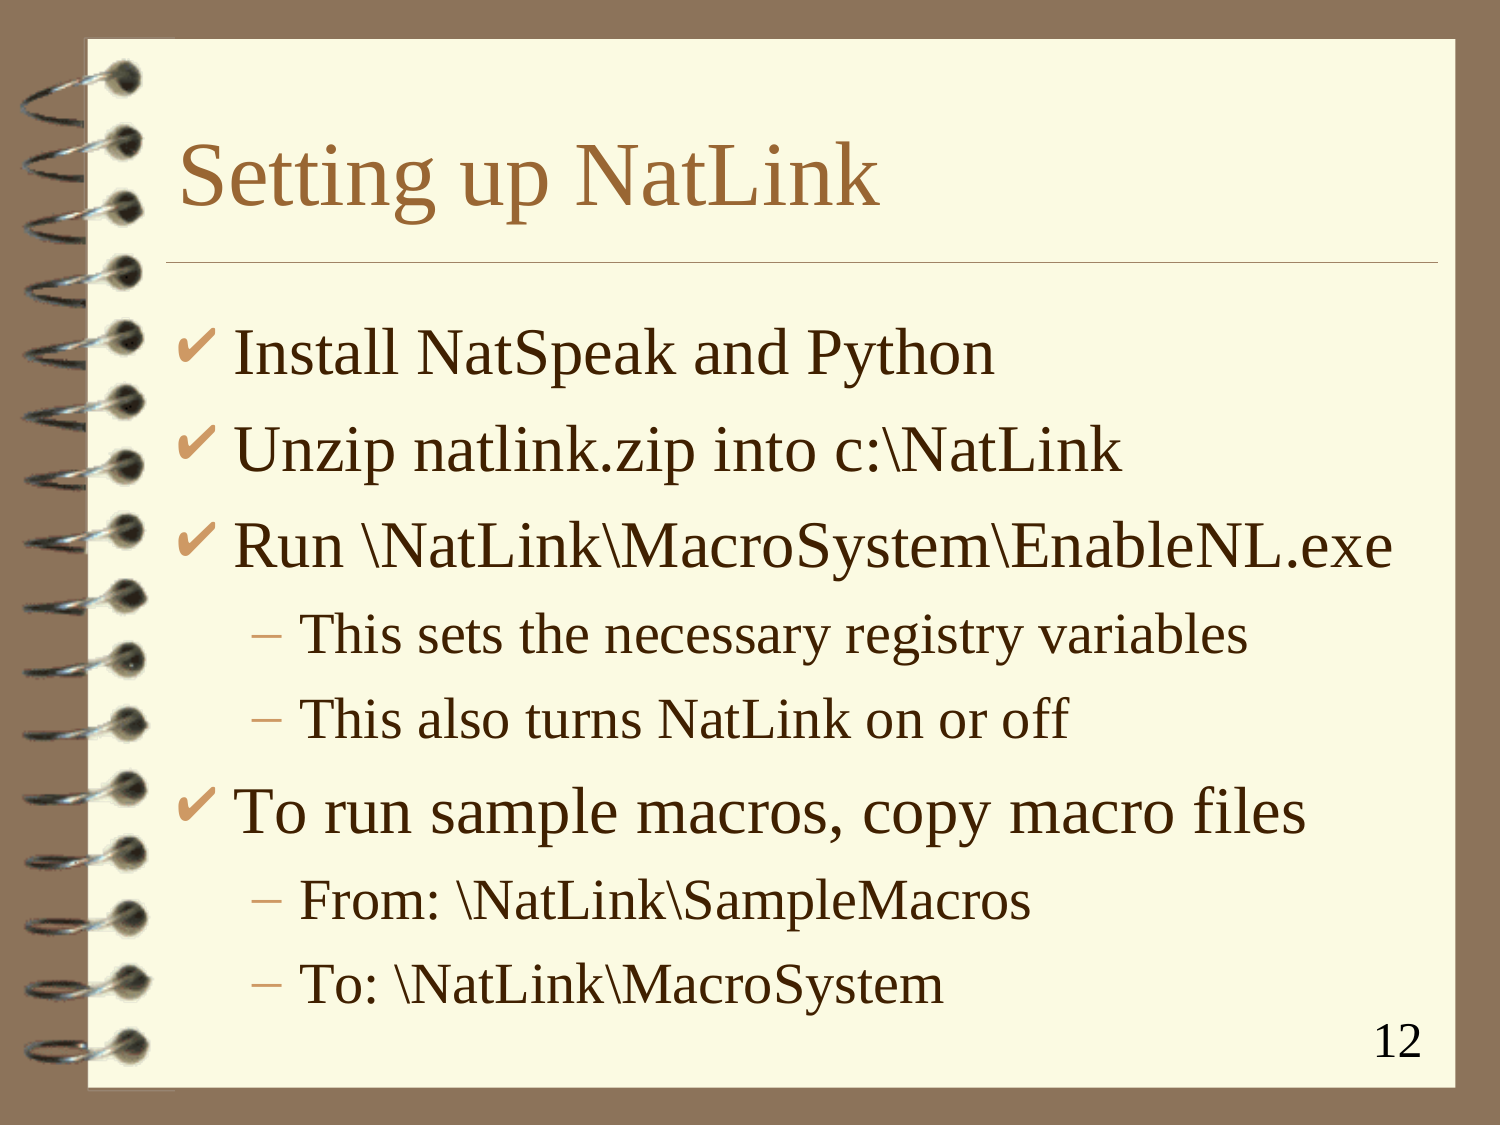

# Setting up NatLink
Install NatSpeak and Python
Unzip natlink.zip into c:\NatLink
Run \NatLink\MacroSystem\EnableNL.exe
This sets the necessary registry variables
This also turns NatLink on or off
To run sample macros, copy macro files
From: \NatLink\SampleMacros
To: \NatLink\MacroSystem
12